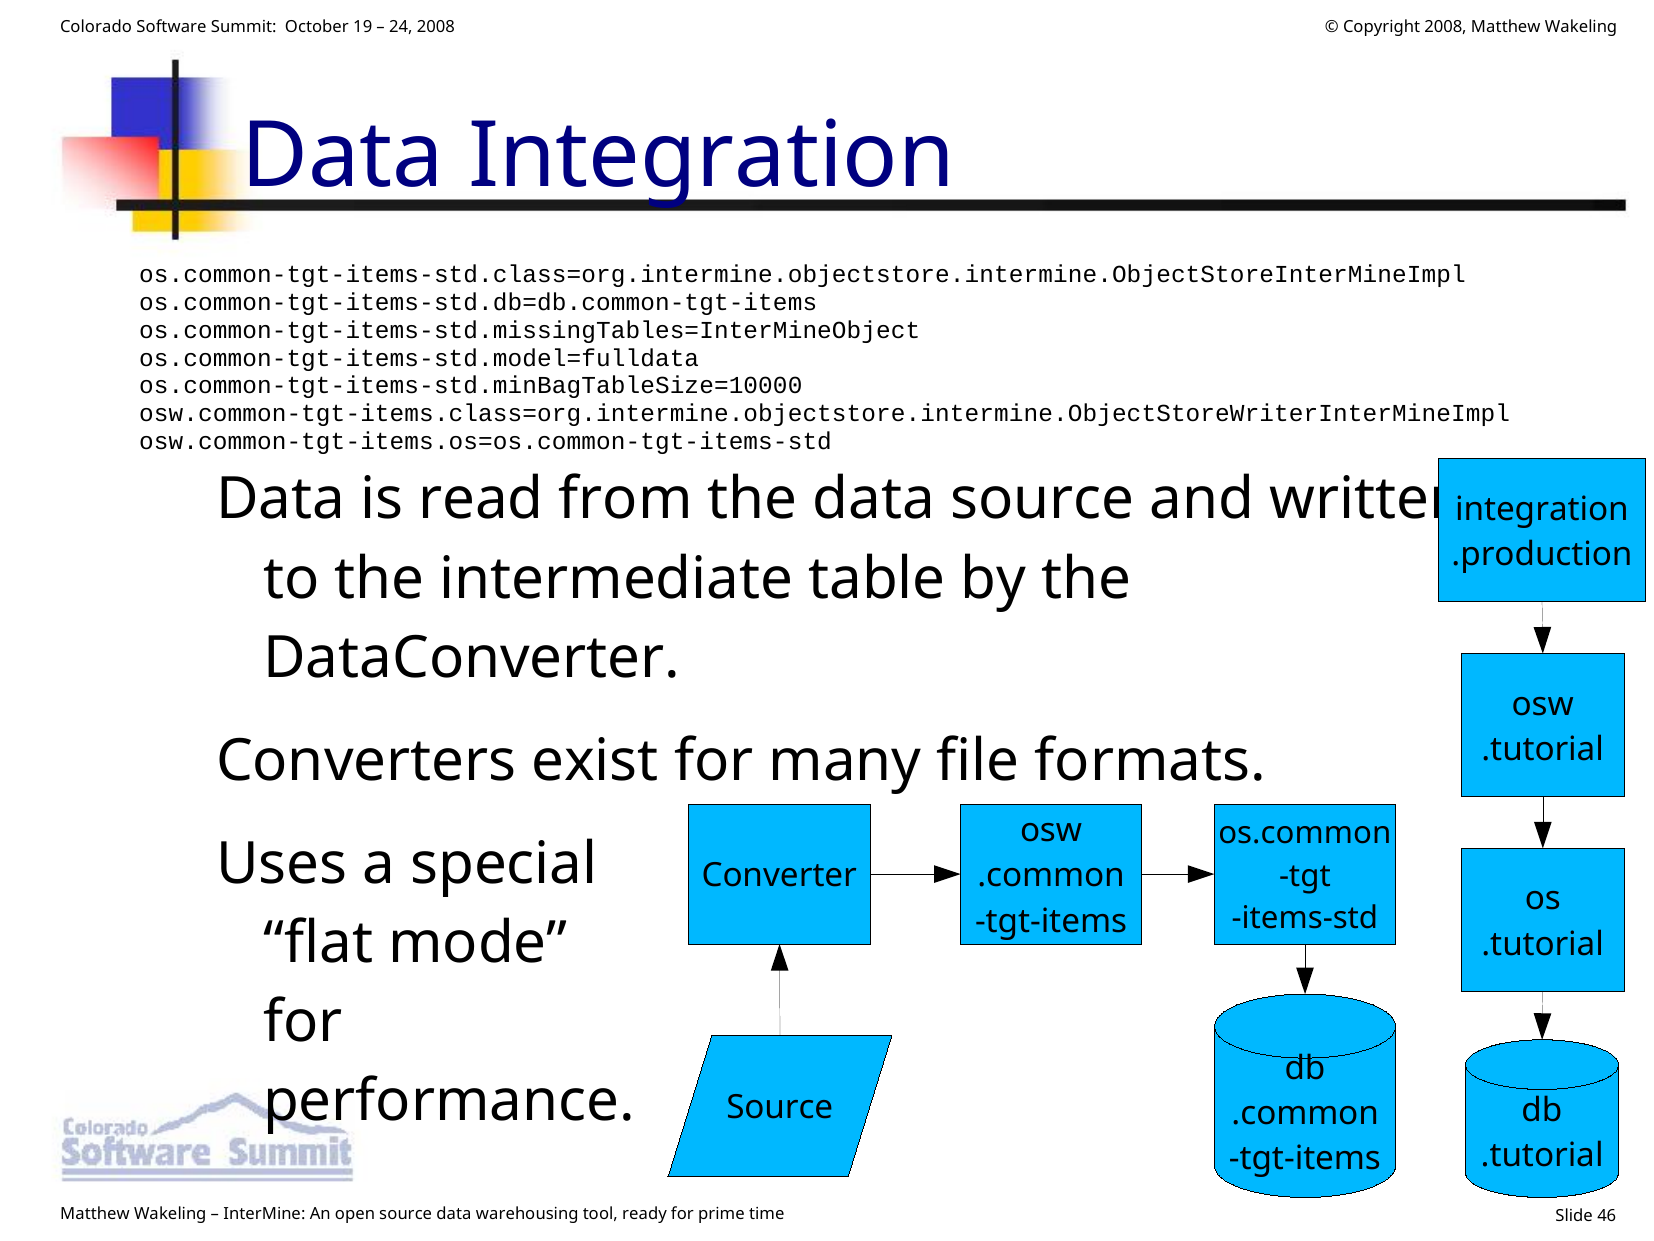

# Data Integration
os.common-tgt-items-std.class=org.intermine.objectstore.intermine.ObjectStoreInterMineImpl
os.common-tgt-items-std.db=db.common-tgt-items
os.common-tgt-items-std.missingTables=InterMineObject
os.common-tgt-items-std.model=fulldata
os.common-tgt-items-std.minBagTableSize=10000
osw.common-tgt-items.class=org.intermine.objectstore.intermine.ObjectStoreWriterInterMineImpl
osw.common-tgt-items.os=os.common-tgt-items-std
Data is read from the data source and written to the intermediate table by the DataConverter.
Converters exist for many file formats.
Uses a special
“flat mode”
for
performance.
integration
.production
osw
.tutorial
Converter
osw
.common
-tgt-items
os.common
-tgt
-items-std
os
.tutorial
db
.common
-tgt-items
Source
db
.tutorial